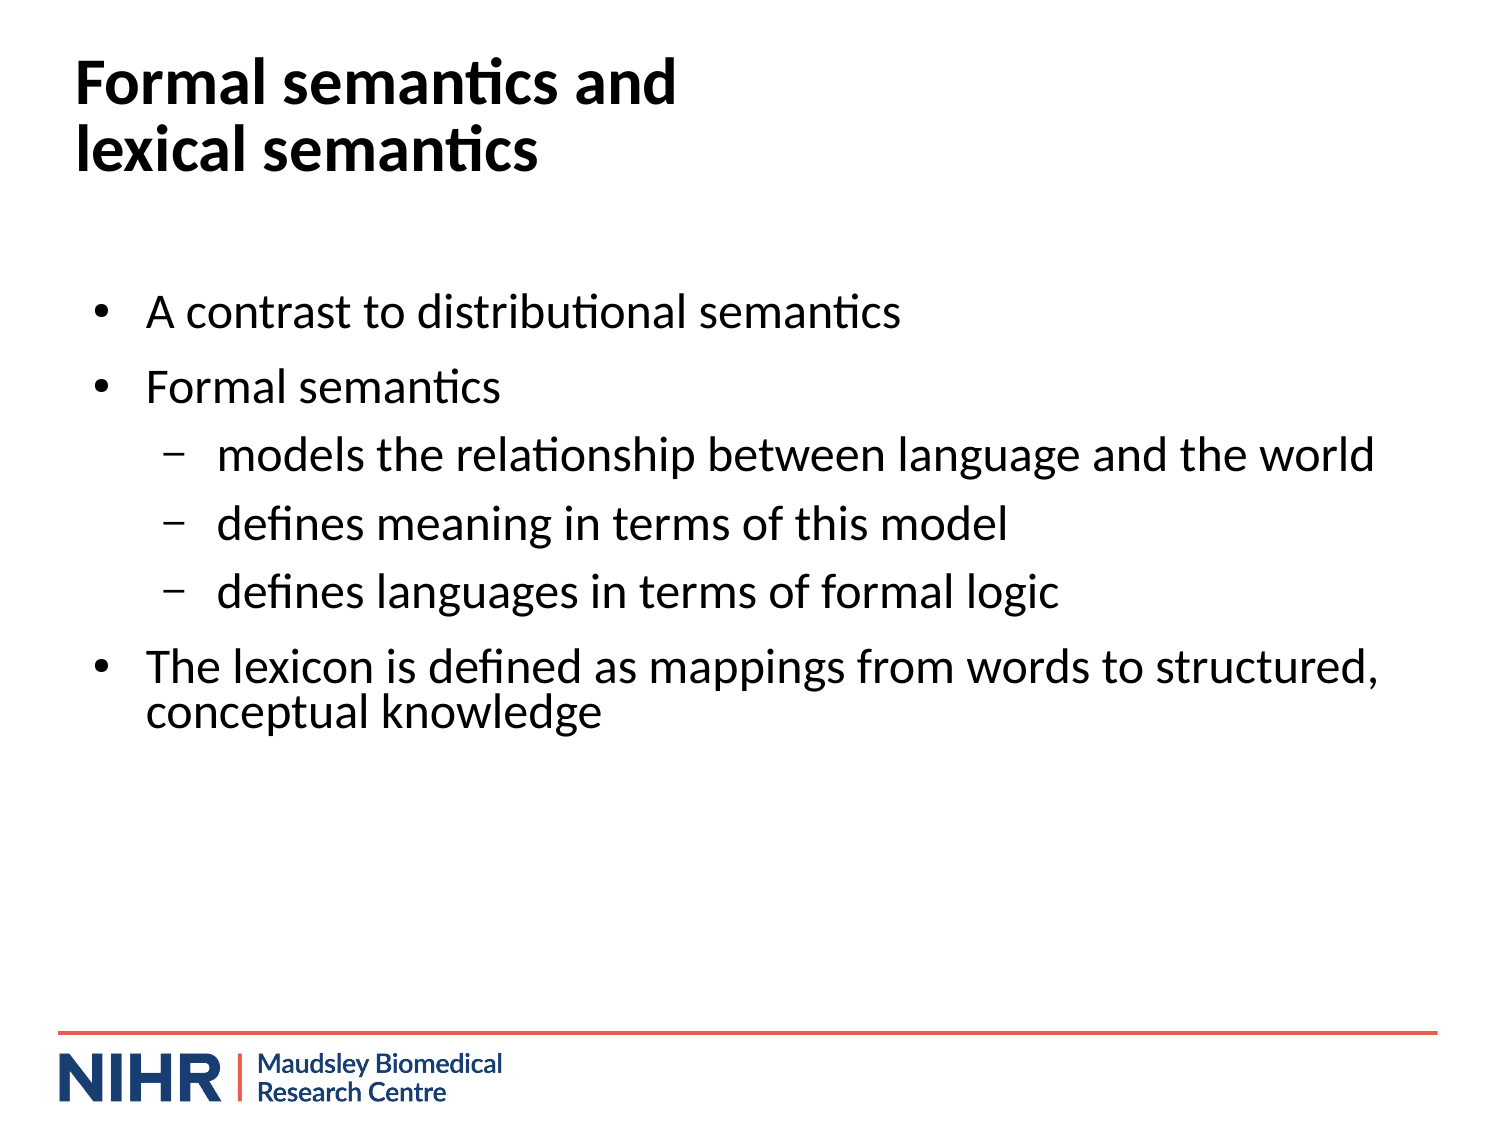

# Formal semantics and lexical semantics
A contrast to distributional semantics
Formal semantics
models the relationship between language and the world
defines meaning in terms of this model
defines languages in terms of formal logic
The lexicon is defined as mappings from words to structured, conceptual knowledge